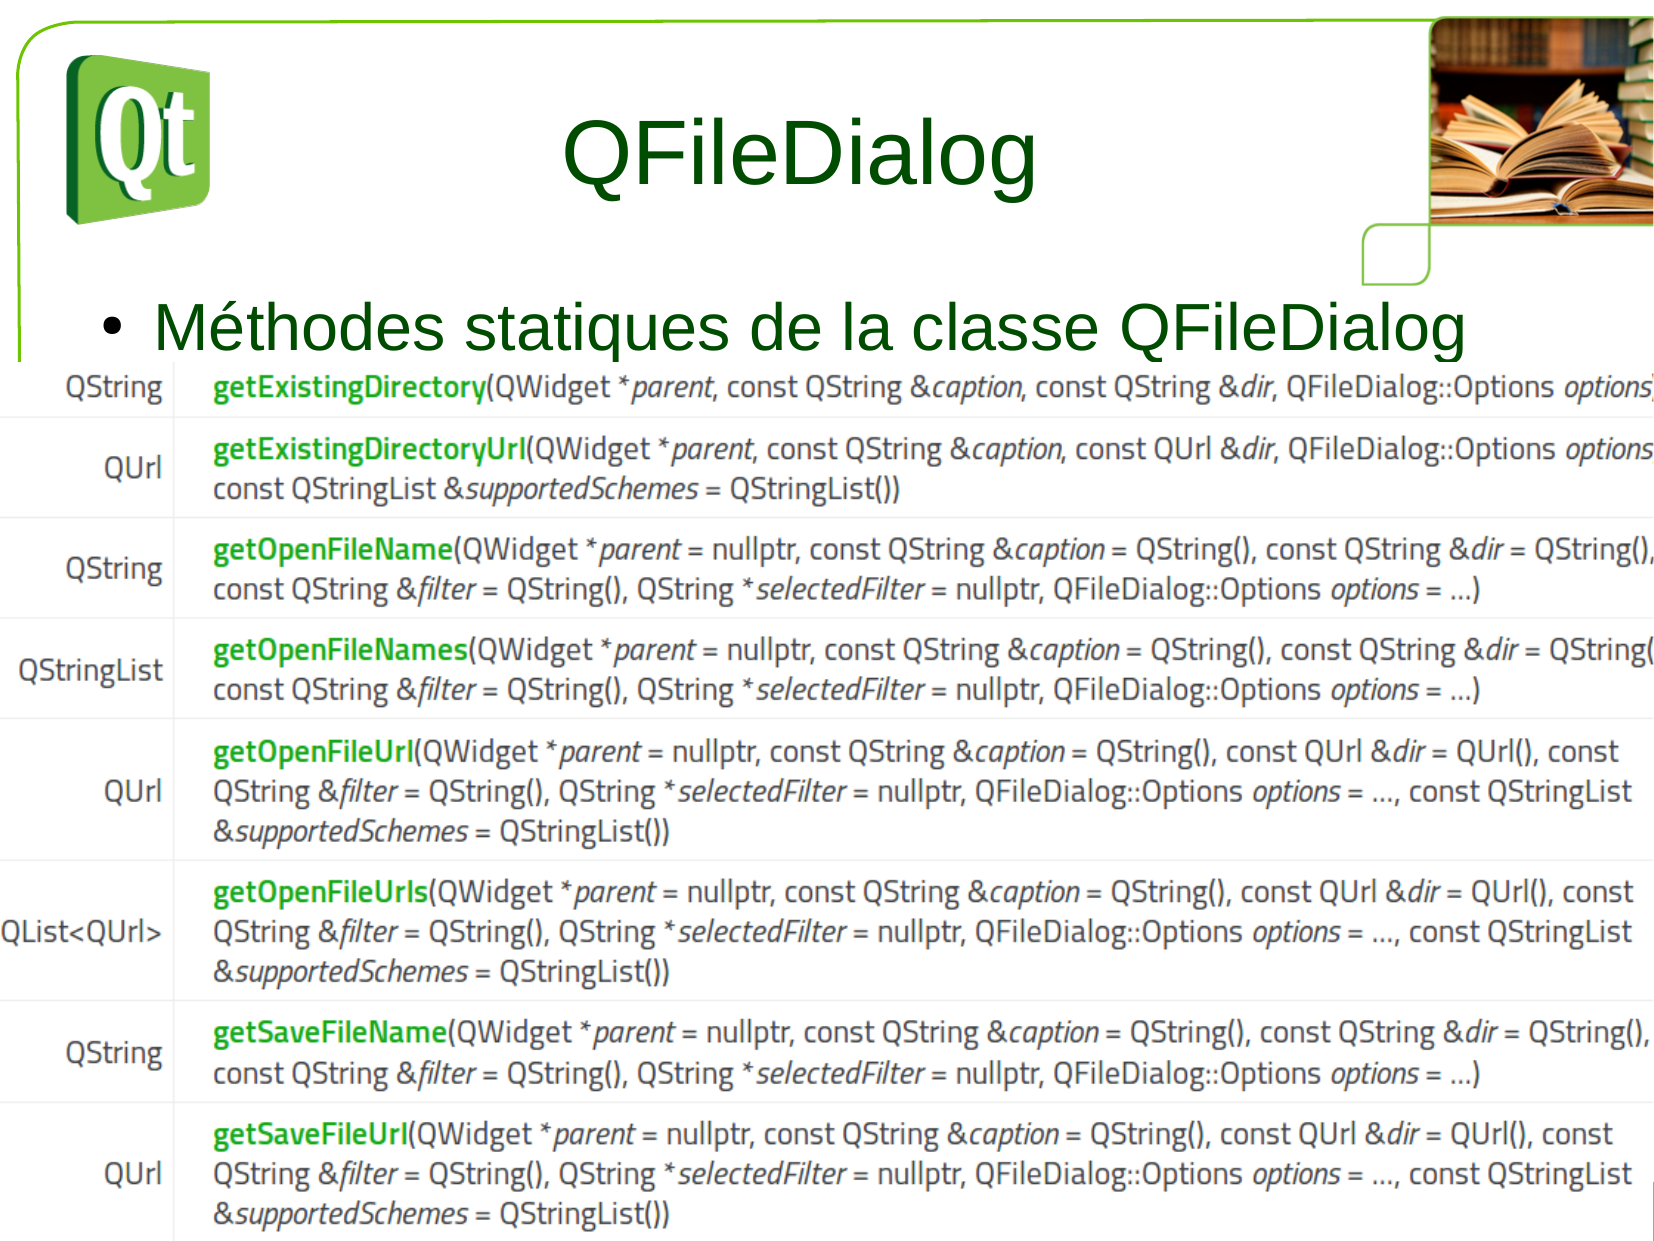

# QFileDialog
Méthodes statiques de la classe QFileDialog